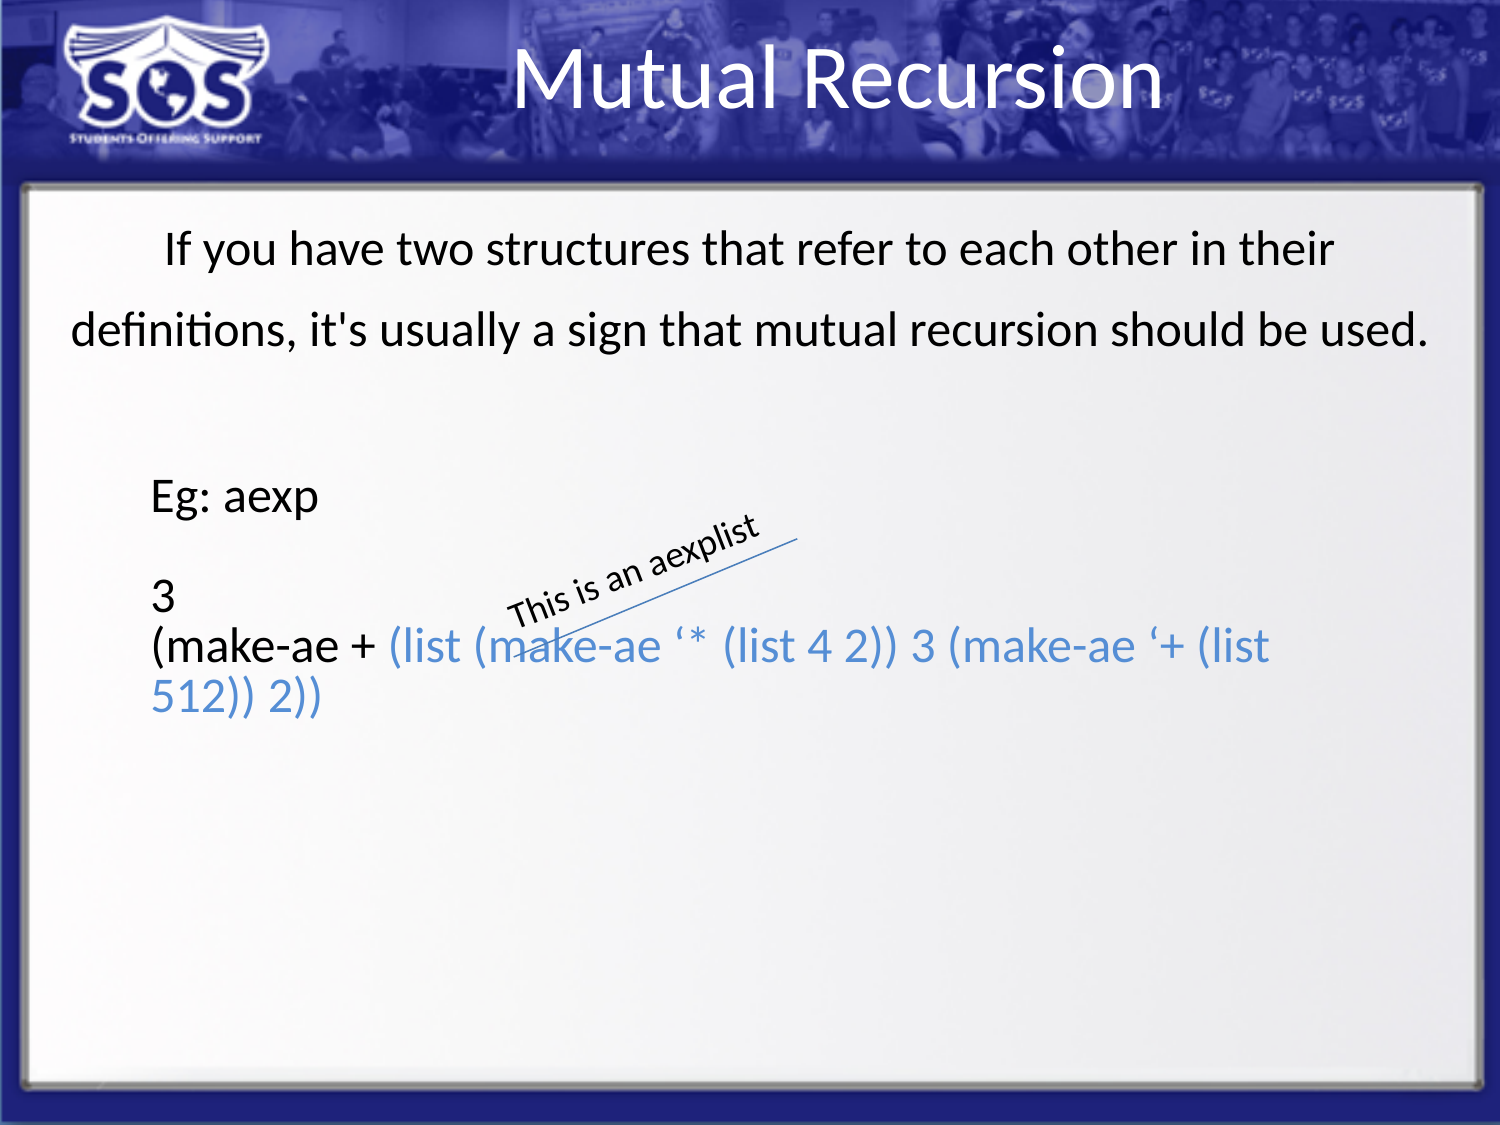

Mutual Recursion
If you have two structures that refer to each other in their
definitions, it's usually a sign that mutual recursion should be used.
Eg: aexp
3
(make-ae + (list (make-ae ‘* (list 4 2)) 3 (make-ae ‘+ (list 512)) 2))
This is an aexplist